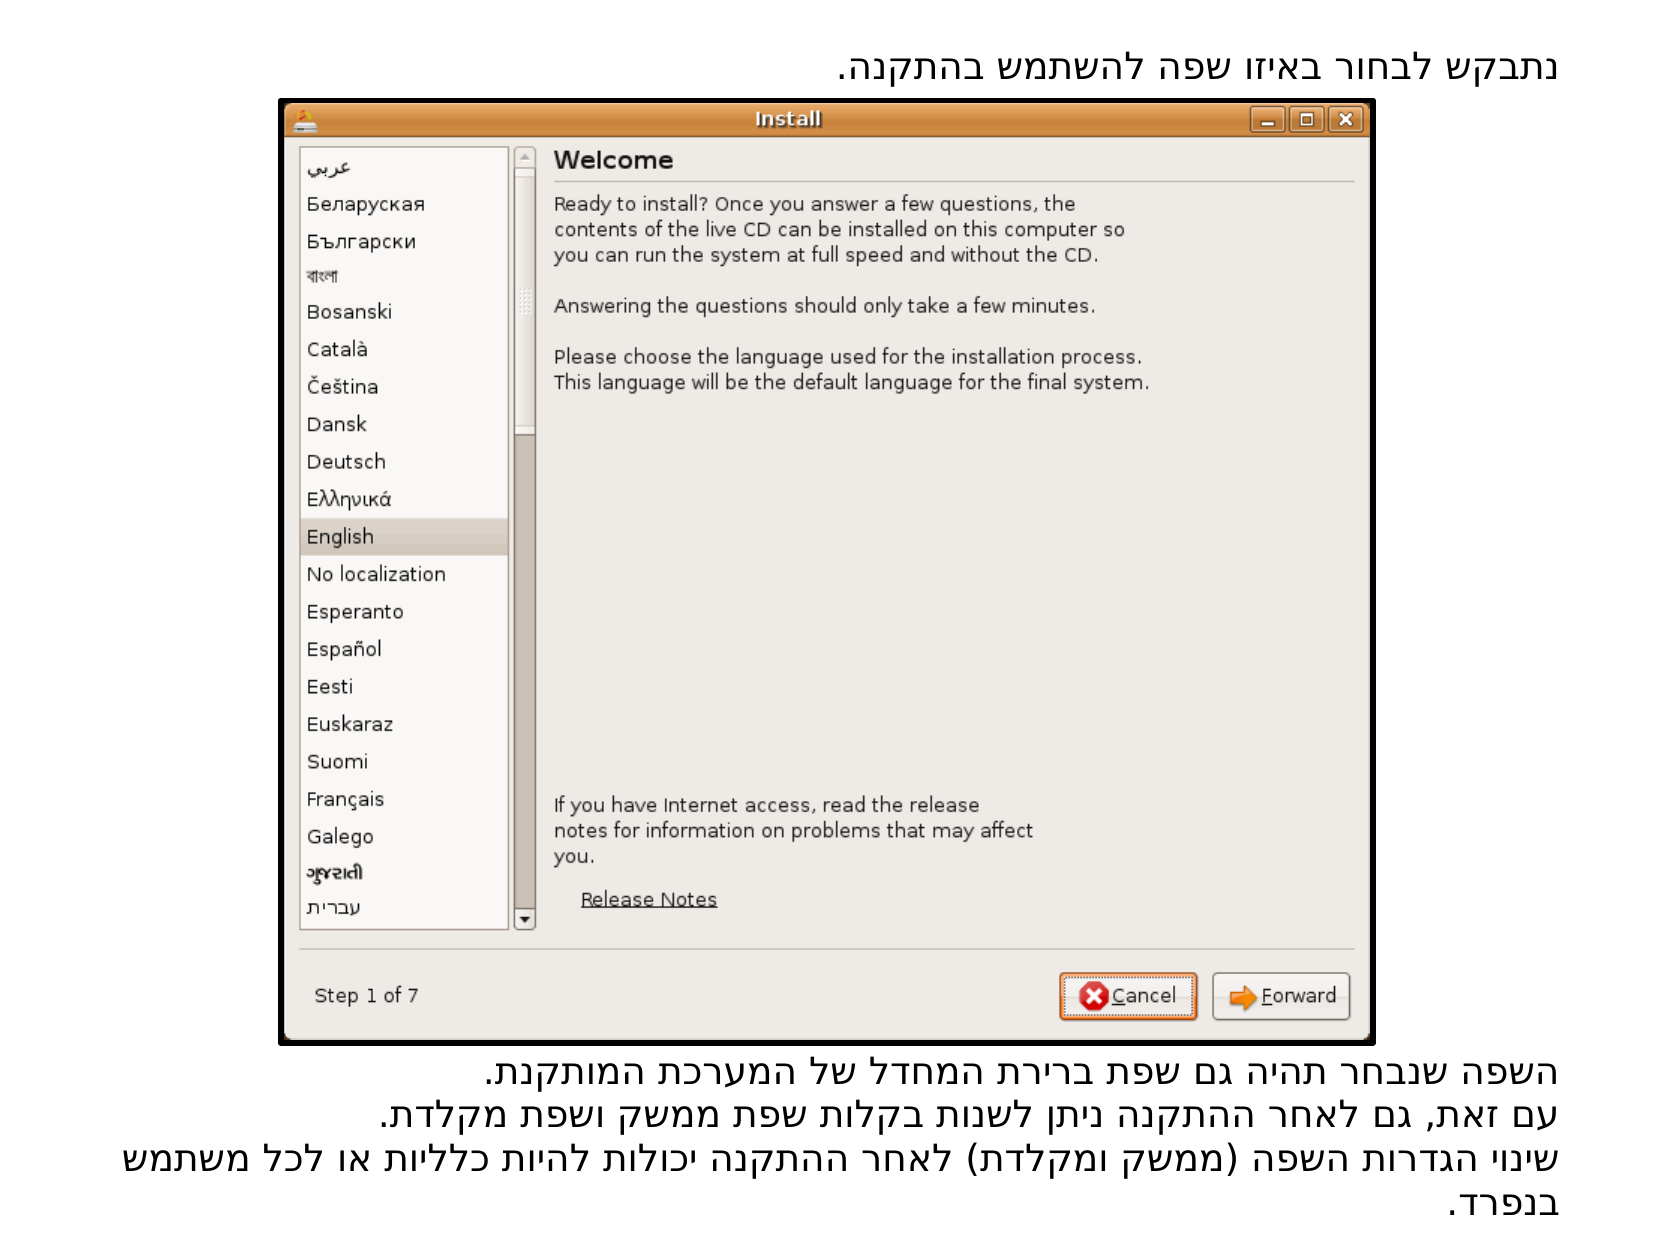

נתבקש לבחור באיזו שפה להשתמש בהתקנה.
השפה שנבחר תהיה גם שפת ברירת המחדל של המערכת המותקנת.
עם זאת, גם לאחר ההתקנה ניתן לשנות בקלות שפת ממשק ושפת מקלדת.
שינוי הגדרות השפה (ממשק ומקלדת) לאחר ההתקנה יכולות להיות כלליות או לכל משתמש בנפרד.